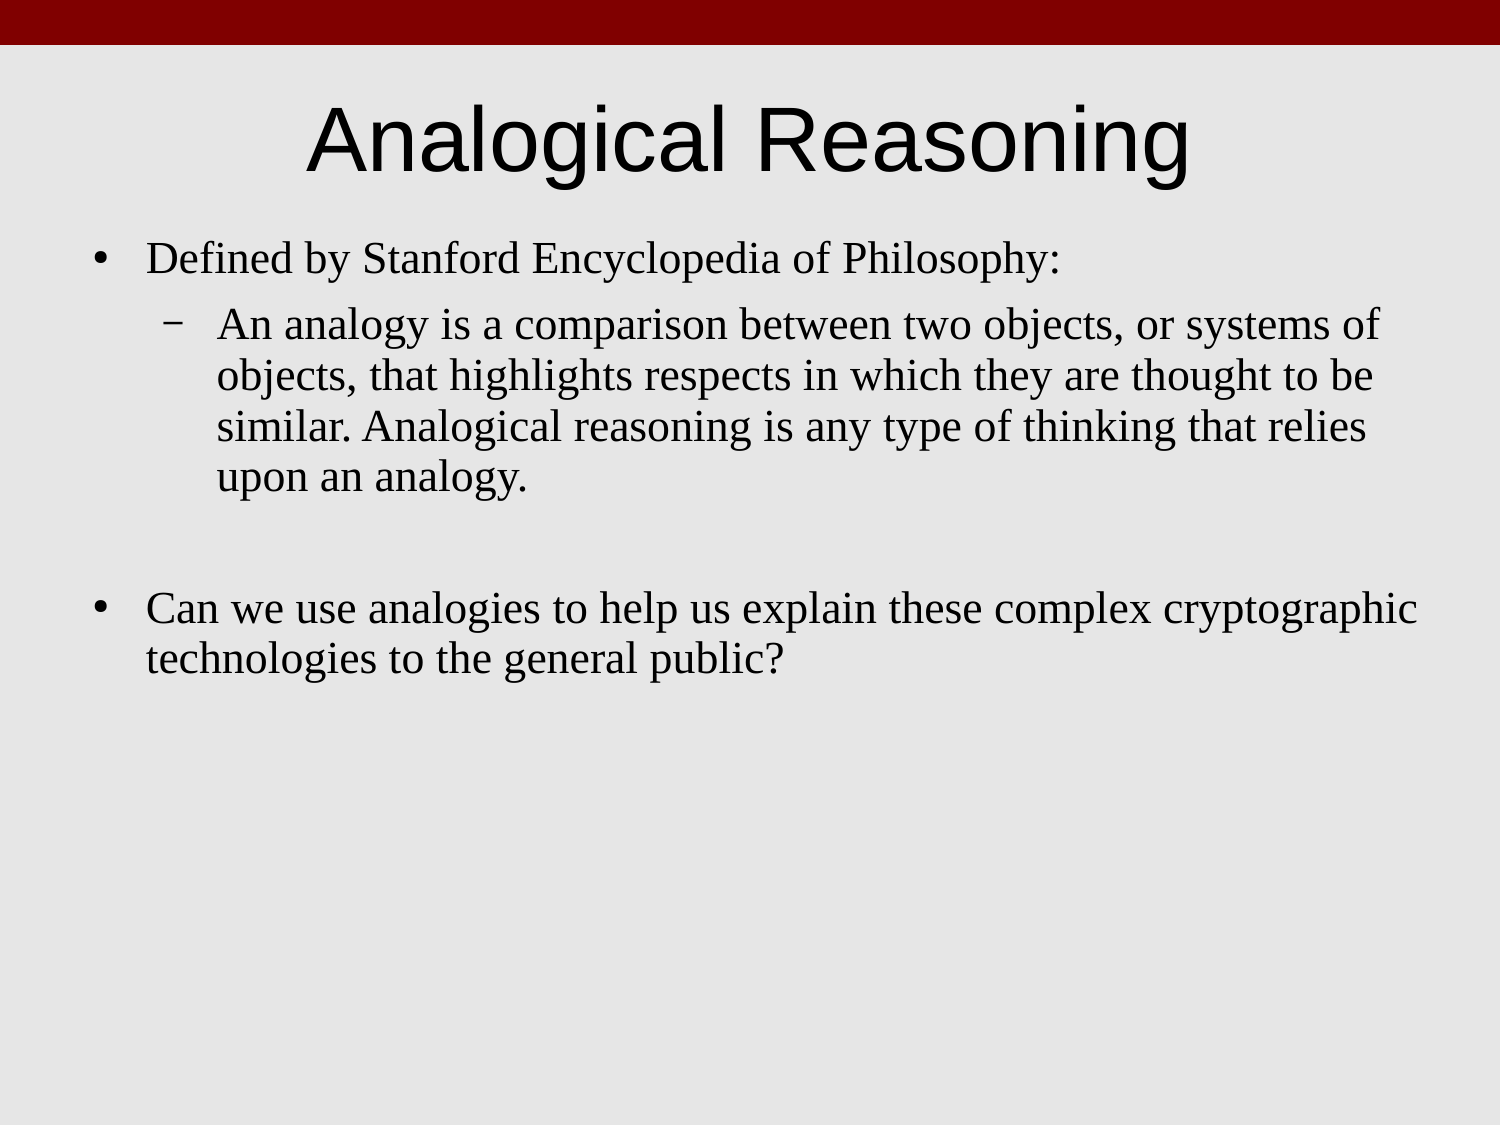

# Analogical Reasoning
Defined by Stanford Encyclopedia of Philosophy:
An analogy is a comparison between two objects, or systems of objects, that highlights respects in which they are thought to be similar. Analogical reasoning is any type of thinking that relies upon an analogy.
Can we use analogies to help us explain these complex cryptographic technologies to the general public?